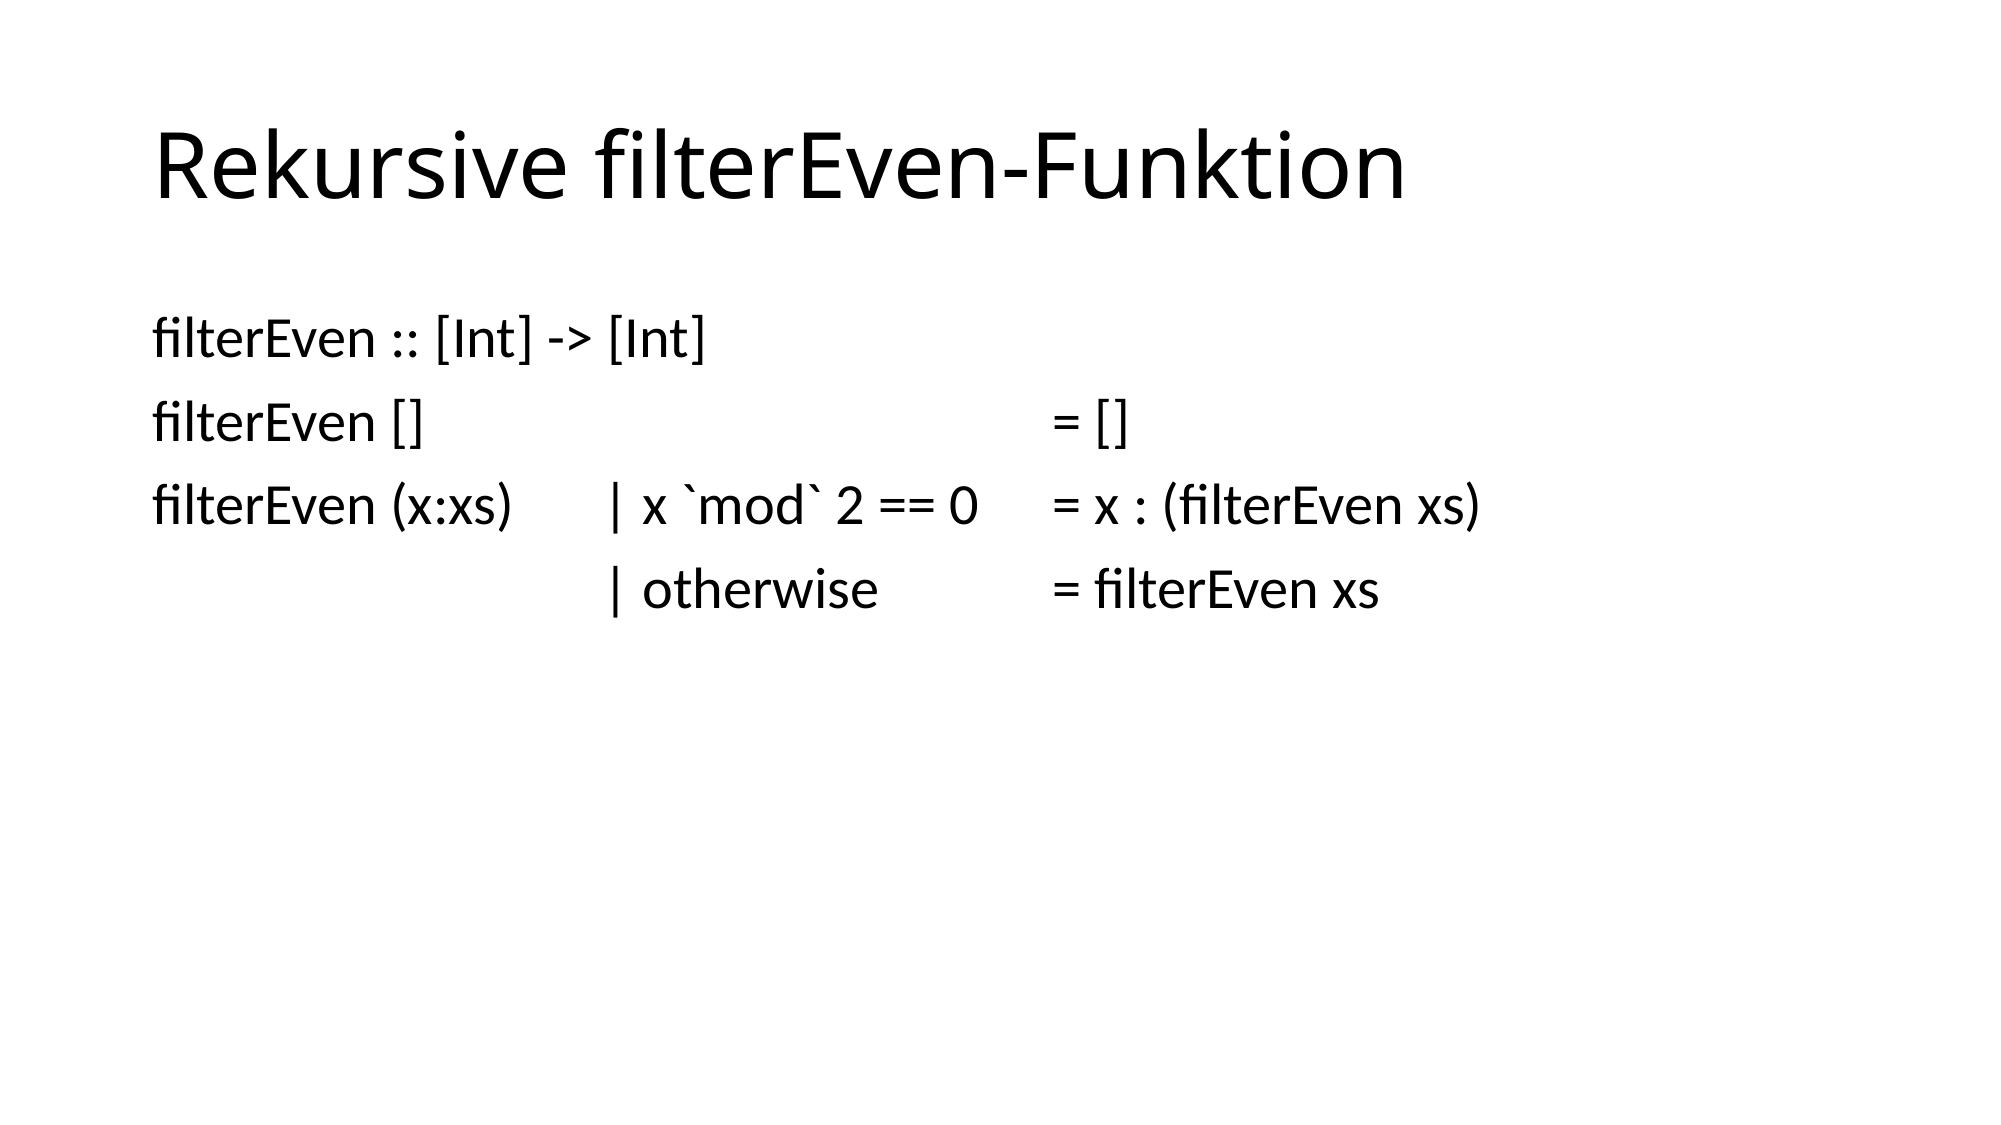

# Rekursive filterEven-Funktion
filterEven :: [Int] -> [Int]
filterEven [] 					= []
filterEven (x:xs) 	| x `mod` 2 == 0 	= x : (filterEven xs)
			| otherwise 		= filterEven xs